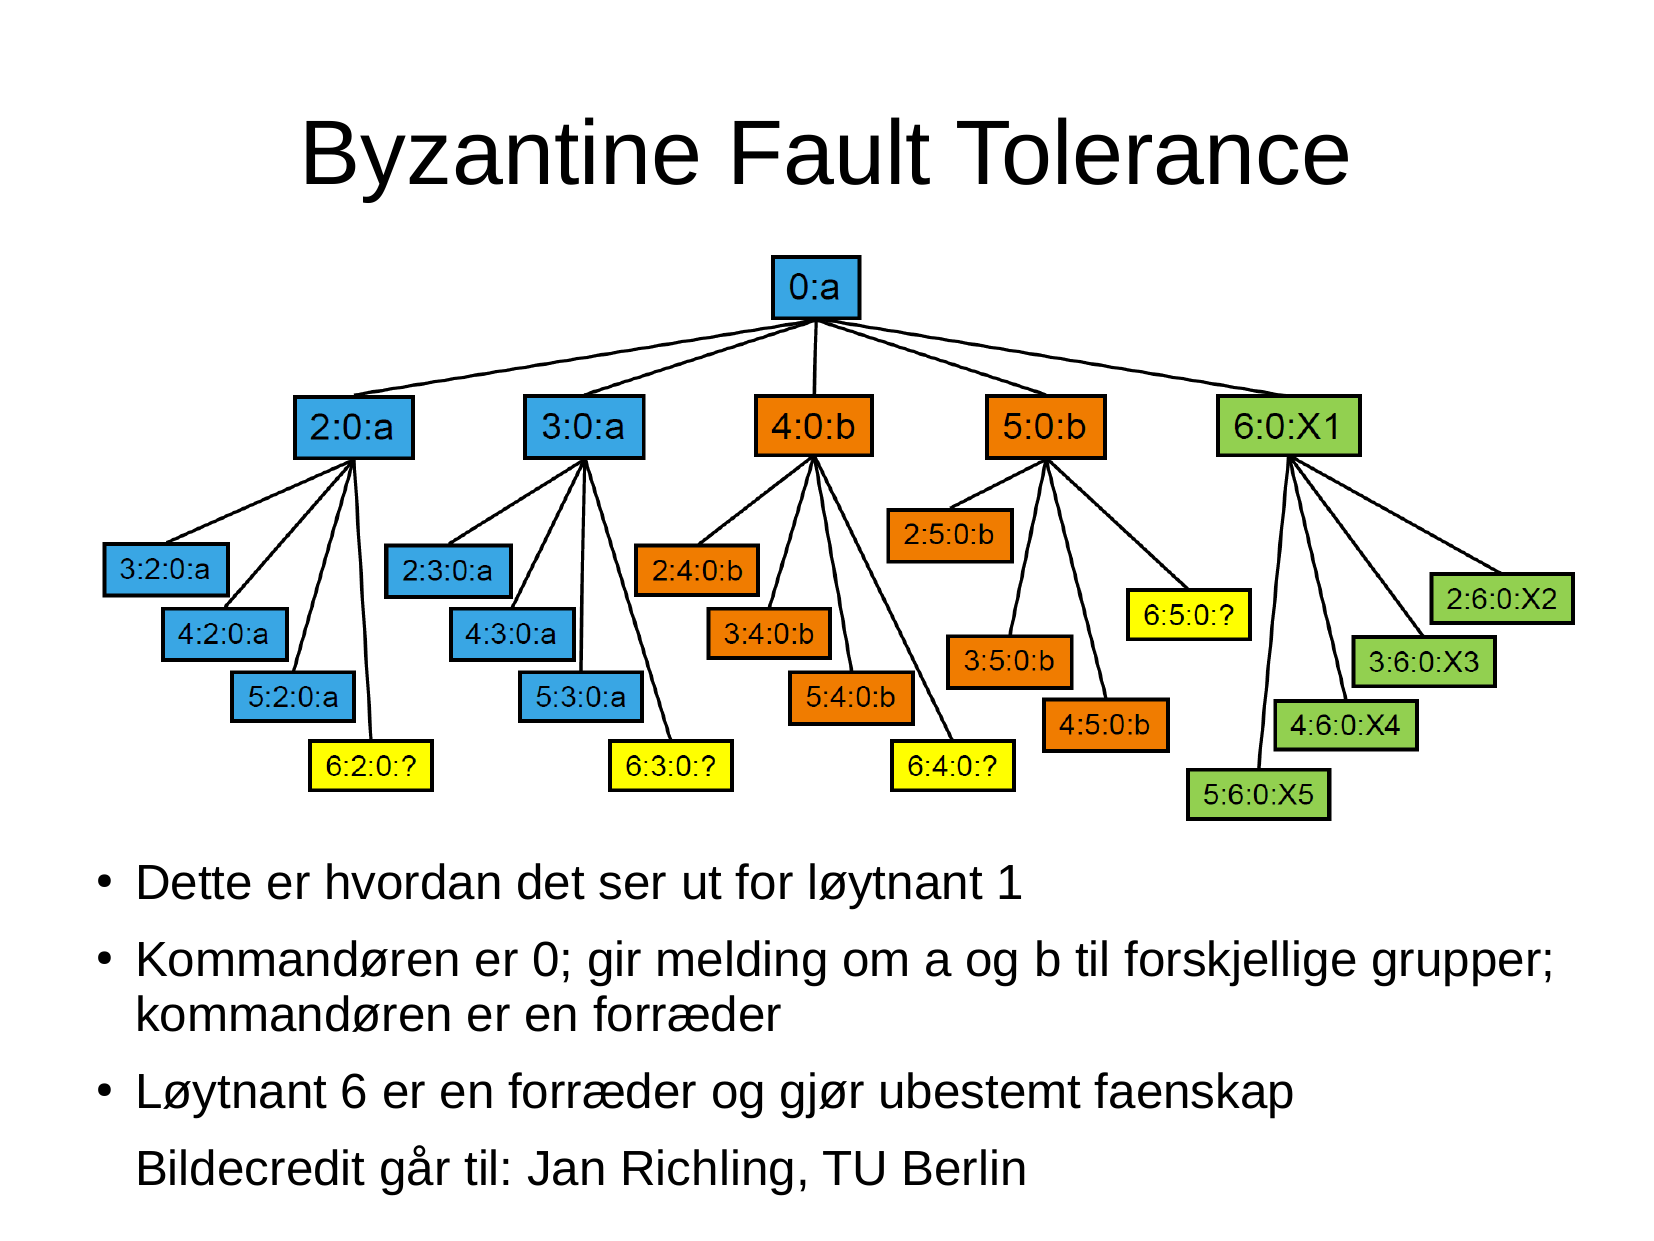

# Byzantine Fault Tolerance
Dette er hvordan det ser ut for løytnant 1
Kommandøren er 0; gir melding om a og b til forskjellige grupper; kommandøren er en forræder
Løytnant 6 er en forræder og gjør ubestemt faenskap
Bildecredit går til: Jan Richling, TU Berlin